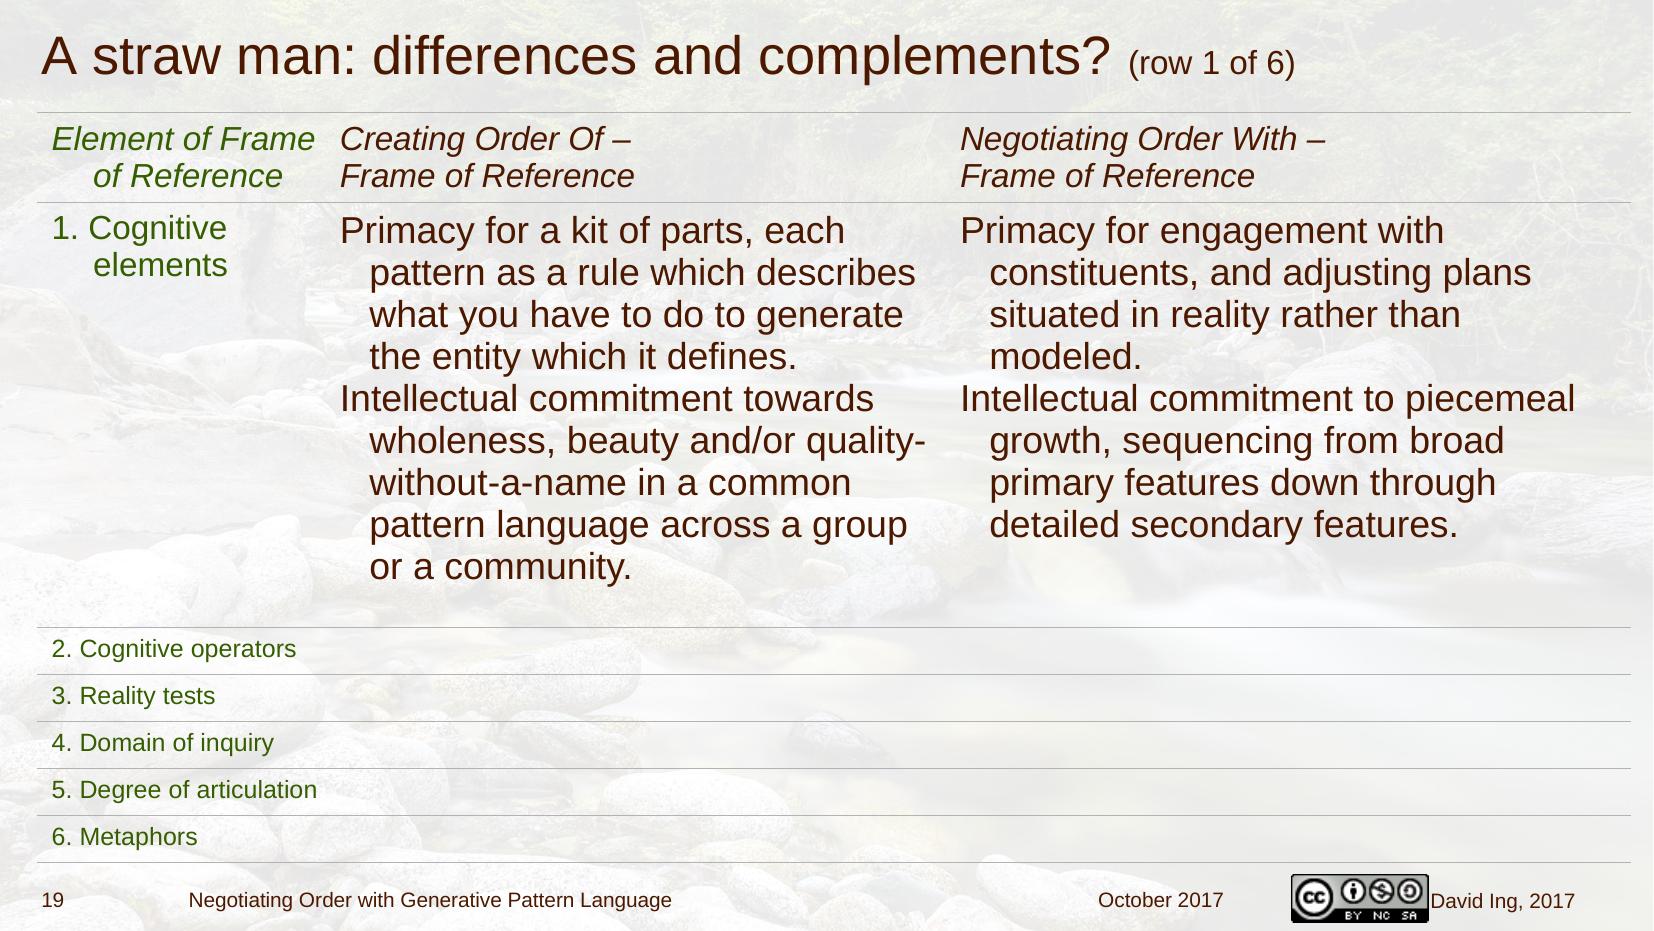

# A straw man: differences and complements? (row 1 of 6)
| Element of Frame of Reference | Creating Order Of – Frame of Reference | Negotiating Order With – Frame of Reference |
| --- | --- | --- |
| 1. Cognitive elements | Primacy for a kit of parts, each pattern as a rule which describes what you have to do to generate the entity which it defines. Intellectual commitment towards wholeness, beauty and/or quality-without-a-name in a common pattern language across a group or a community. | Primacy for engagement with constituents, and adjusting plans situated in reality rather than modeled. Intellectual commitment to piecemeal growth, sequencing from broad primary features down through detailed secondary features. |
| 2. Cognitive operators | | |
| 3. Reality tests | | |
| 4. Domain of inquiry | | |
| 5. Degree of articulation | | |
| 6. Metaphors | | |
Negotiating Order with Generative Pattern Language
October 2017
19